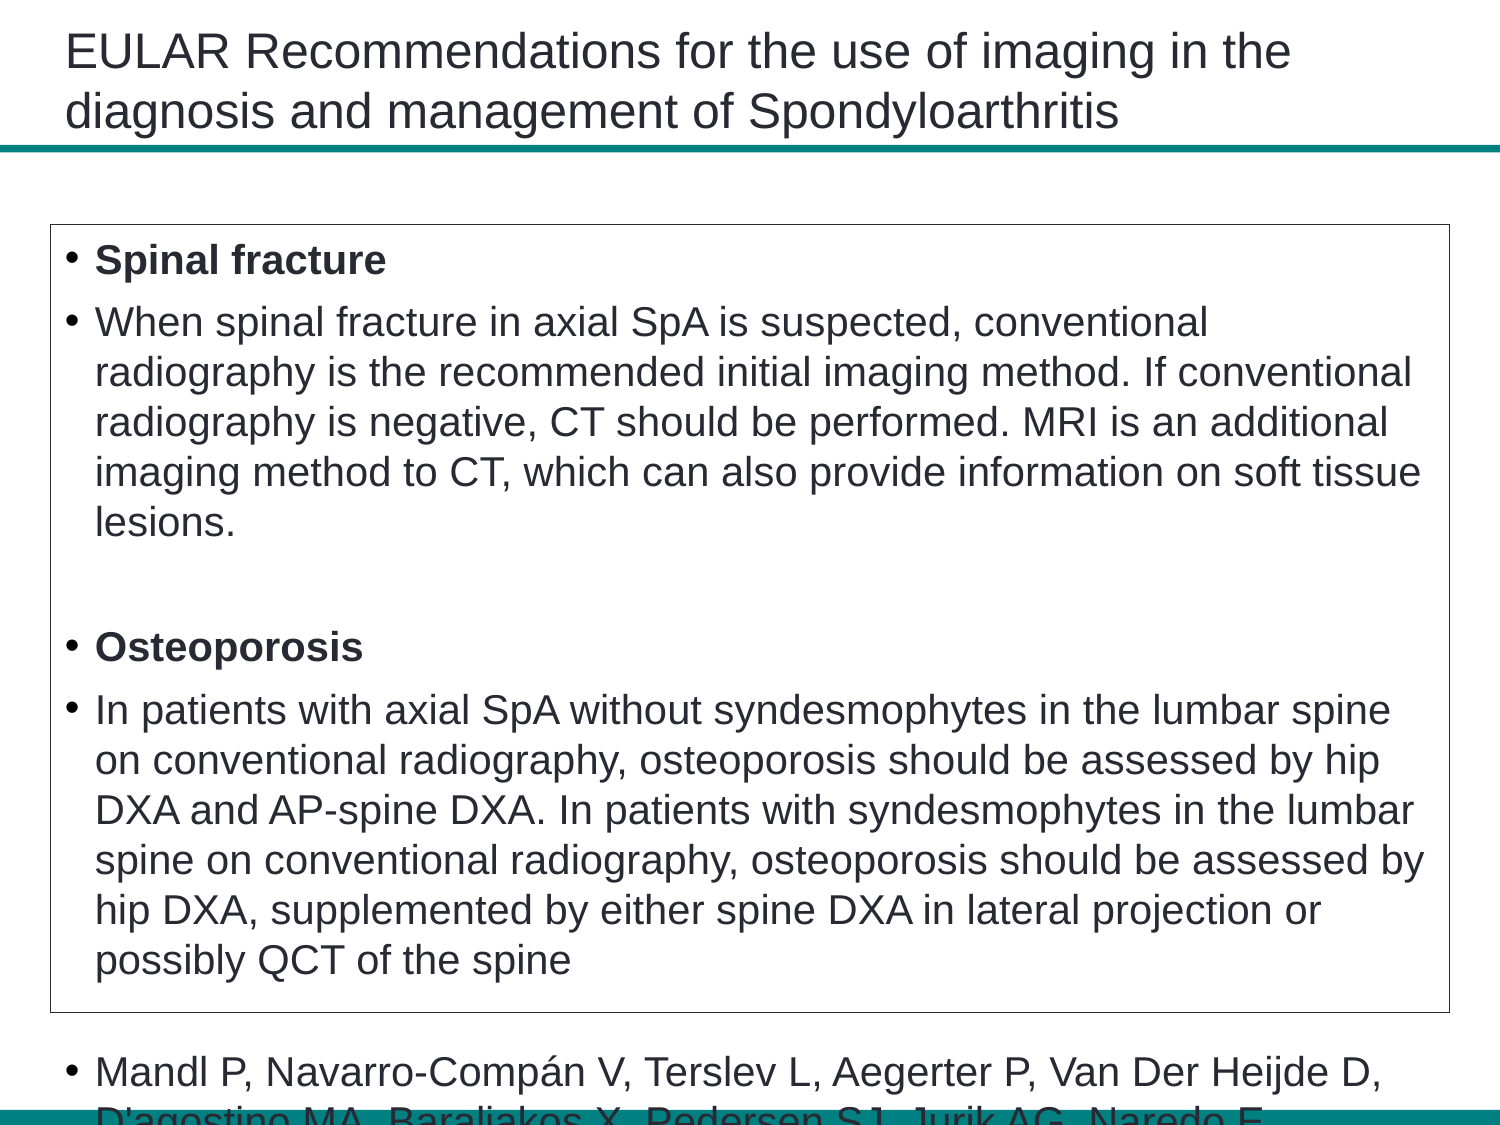

EULAR Recommendations for the use of imaging in the diagnosis and management of Spondyloarthritis
# Spinal fracture
When spinal fracture in axial SpA is suspected, conventional radiography is the recommended initial imaging method. If conventional radiography is negative, CT should be performed. MRI is an additional imaging method to CT, which can also provide information on soft tissue lesions.
Osteoporosis
In patients with axial SpA without syndesmophytes in the lumbar spine on conventional radiography, osteoporosis should be assessed by hip DXA and AP-spine DXA. In patients with syndesmophytes in the lumbar spine on conventional radiography, osteoporosis should be assessed by hip DXA, supplemented by either spine DXA in lateral projection or possibly QCT of the spine
Mandl P, Navarro-Compán V, Terslev L, Aegerter P, Van Der Heijde D, D'agostino MA, Baraliakos X, Pedersen SJ, Jurik AG, Naredo E, Schueller-Weidekamm C. EULAR recommendations for the use of imaging in the diagnosis and management of spondyloarthritis in clinical practice. Annals of the rheumatic diseases. 2015 Jul 1;74(7):1327-39.